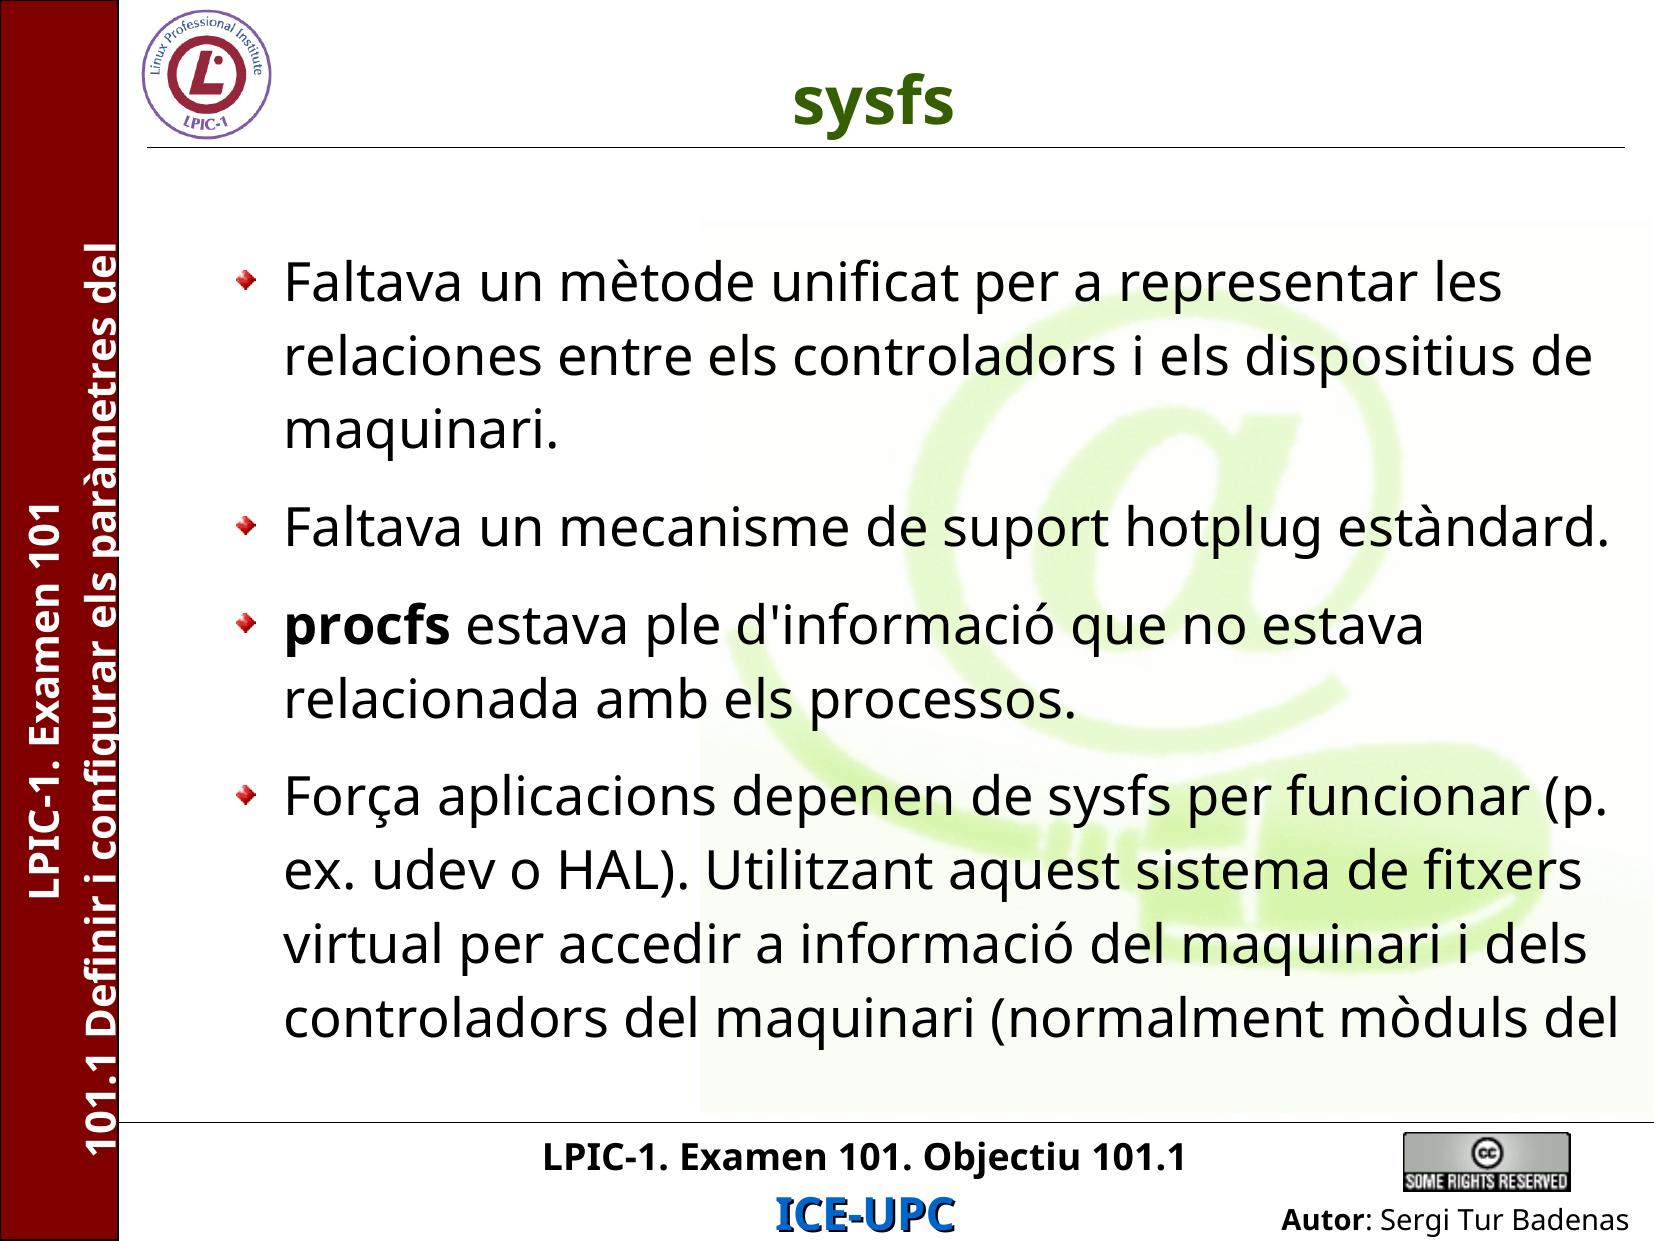

# sysfs
Faltava un mètode unificat per a representar les relaciones entre els controladors i els dispositius de maquinari.
Faltava un mecanisme de suport hotplug estàndard.
procfs estava ple d'informació que no estava relacionada amb els processos.
Força aplicacions depenen de sysfs per funcionar (p. ex. udev o HAL). Utilitzant aquest sistema de fitxers virtual per accedir a informació del maquinari i dels controladors del maquinari (normalment mòduls del